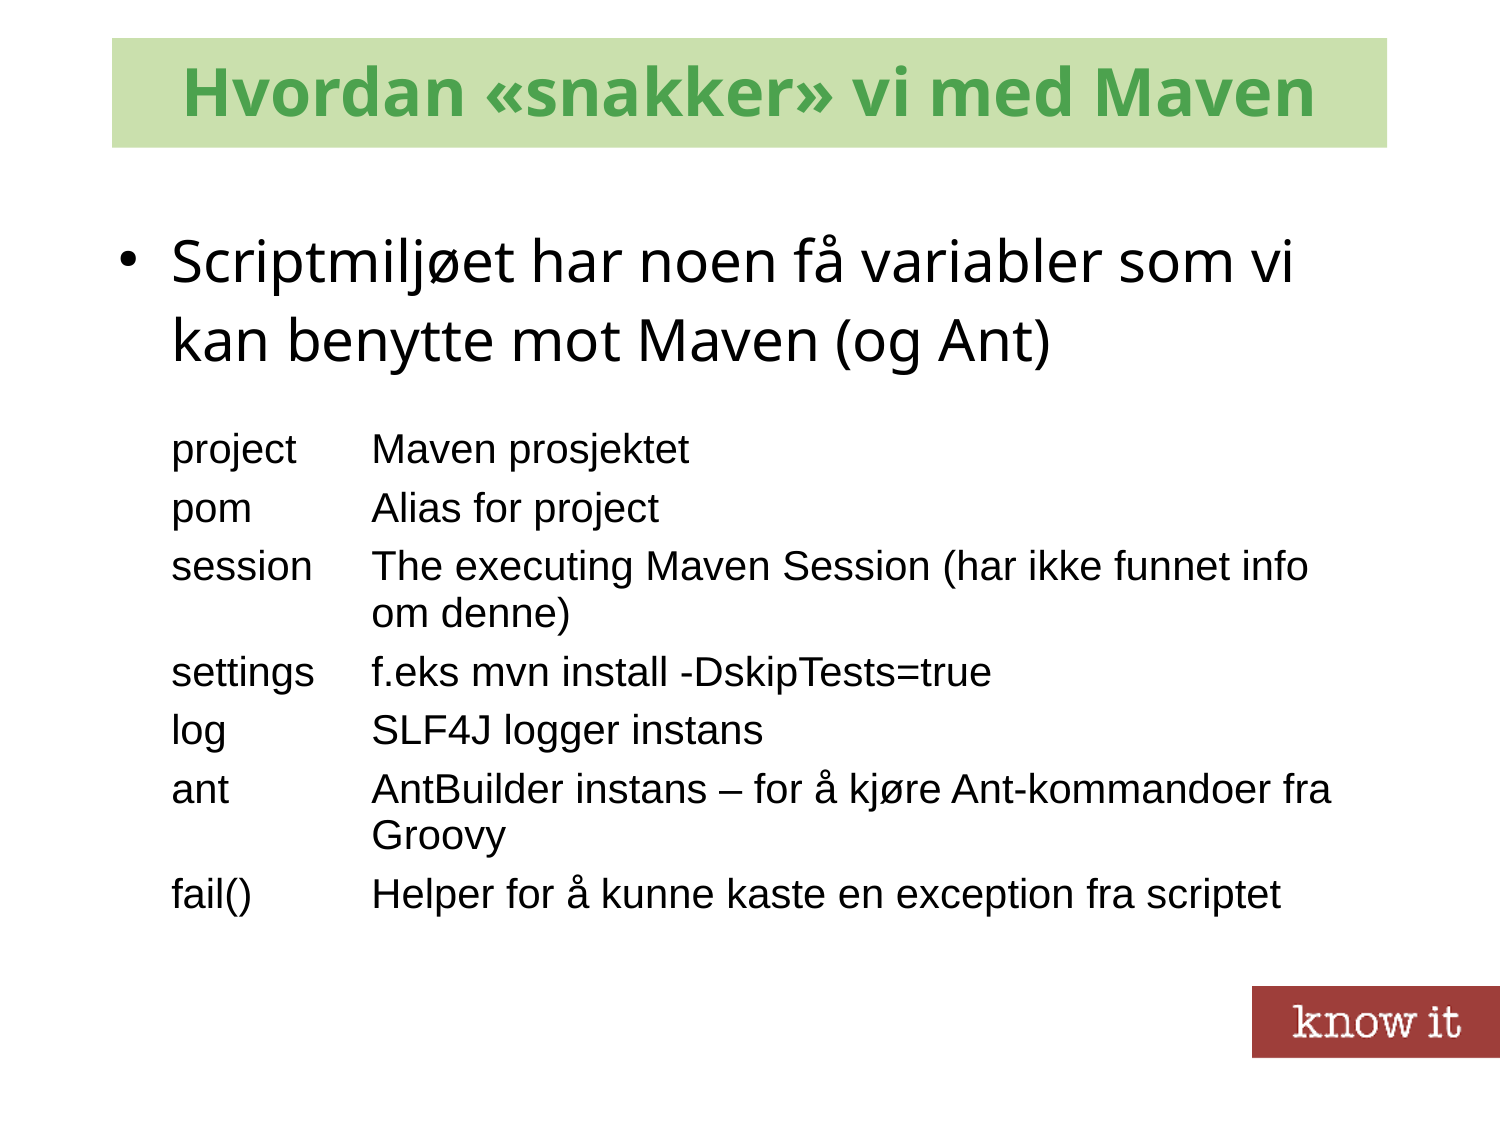

Hvordan «snakker» vi med Maven
# Scriptmiljøet har noen få variabler som vi kan benytte mot Maven (og Ant)
| project | Maven prosjektet |
| --- | --- |
| pom | Alias for project |
| session | The executing Maven Session (har ikke funnet info om denne) |
| settings | f.eks mvn install -DskipTests=true |
| log | SLF4J logger instans |
| ant | AntBuilder instans – for å kjøre Ant-kommandoer fra Groovy |
| fail() | Helper for å kunne kaste en exception fra scriptet |